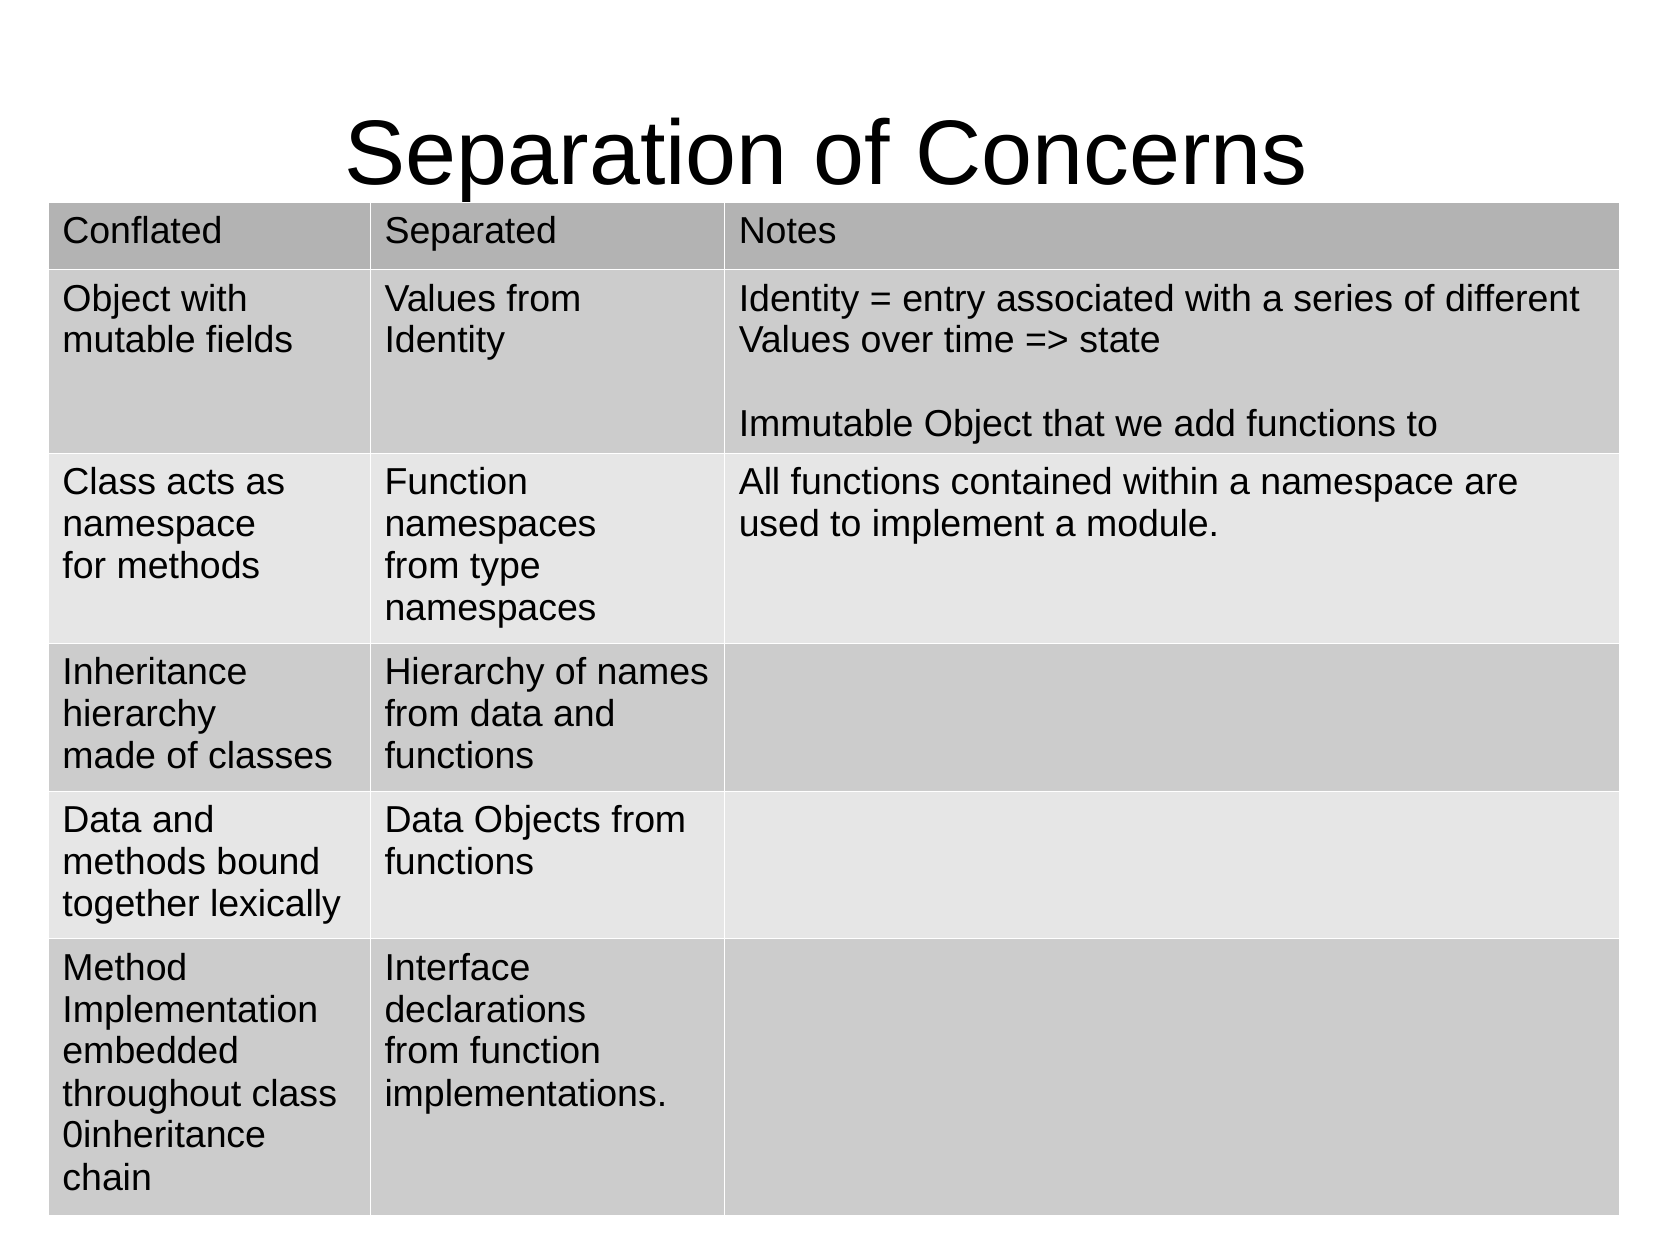

# Separation of Concerns
| Conflated | Separated | Notes |
| --- | --- | --- |
| Object with mutable fields | Values from Identity | Identity = entry associated with a series of different Values over time => state Immutable Object that we add functions to |
| Class acts as namespace for methods | Function namespaces from type namespaces | All functions contained within a namespace are used to implement a module. |
| Inheritance hierarchy made of classes | Hierarchy of names from data and functions | |
| Data and methods bound together lexically | Data Objects from functions | |
| Method Implementation embedded throughout class 0inheritance chain | Interface declarations from function implementations. | |